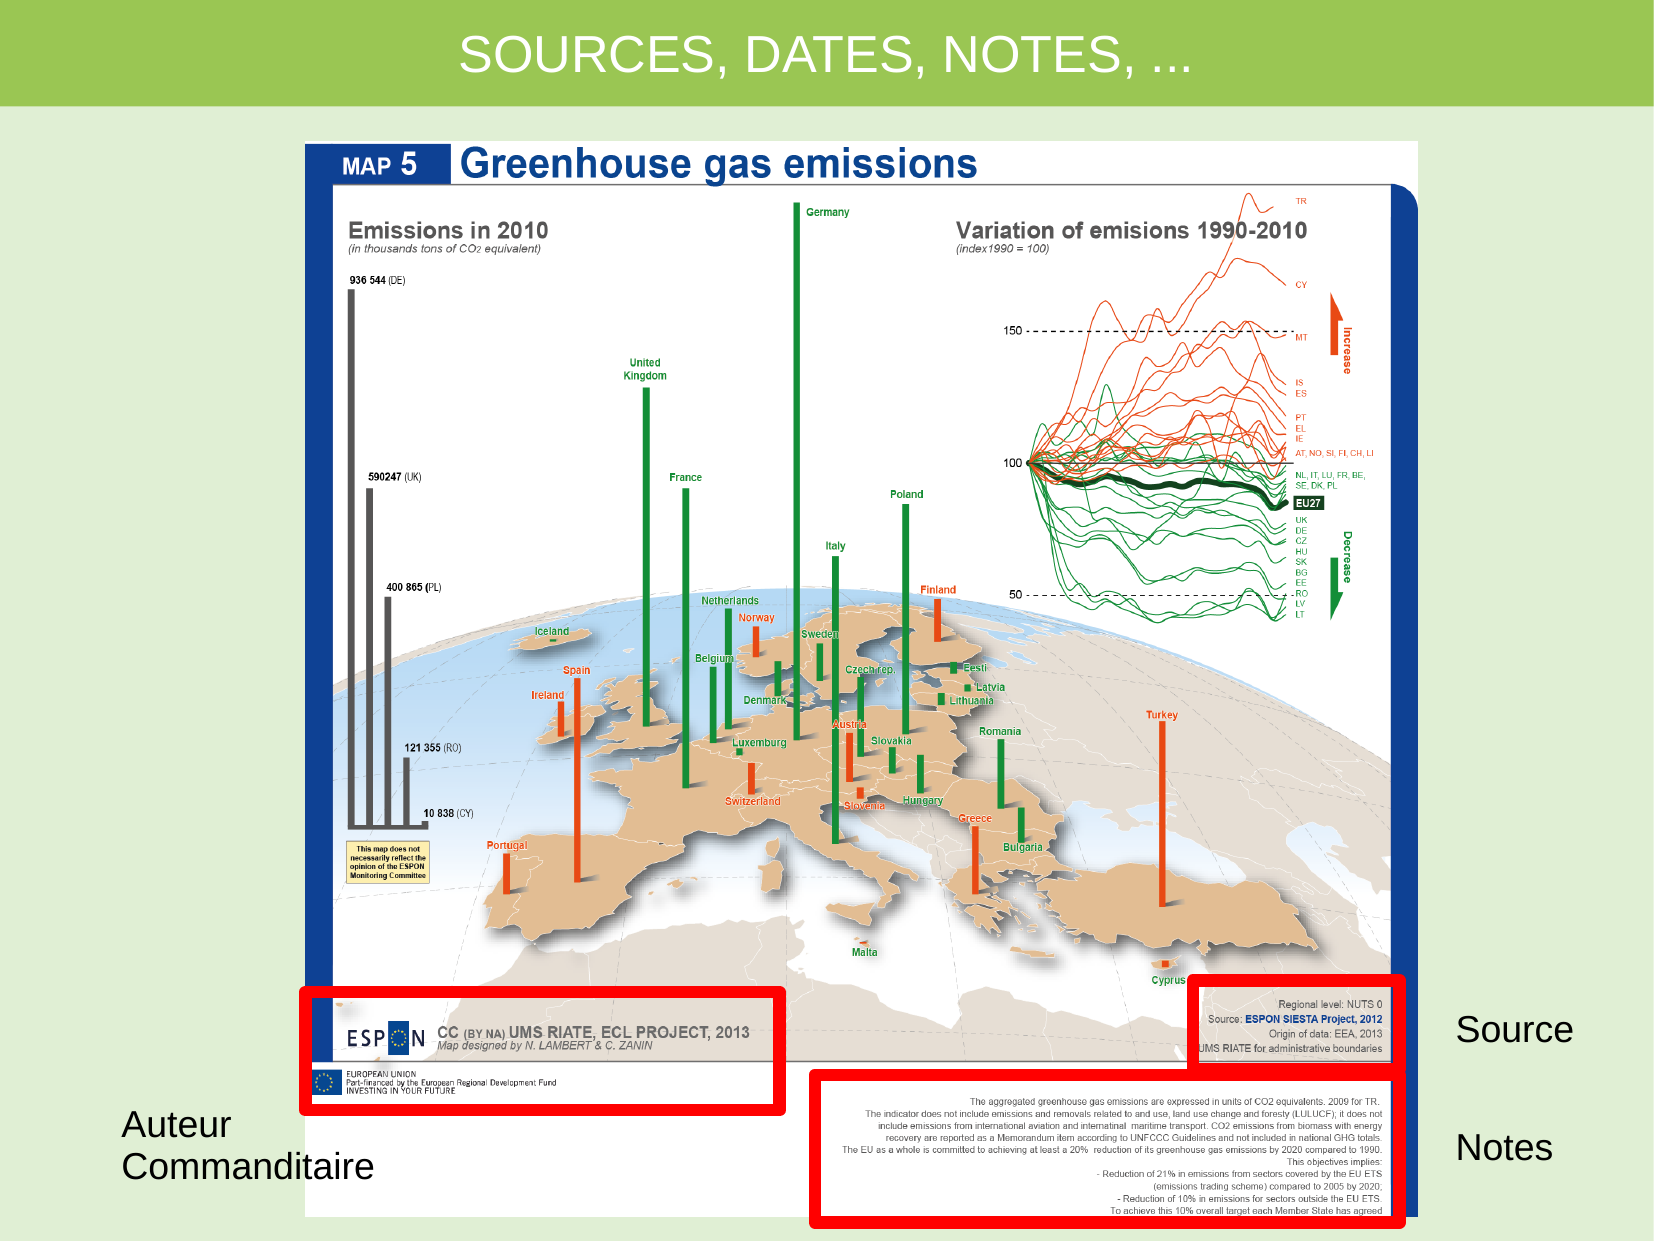

# SOURCES, DATES, NOTES, ...
Source
Auteur
Commanditaire
Notes